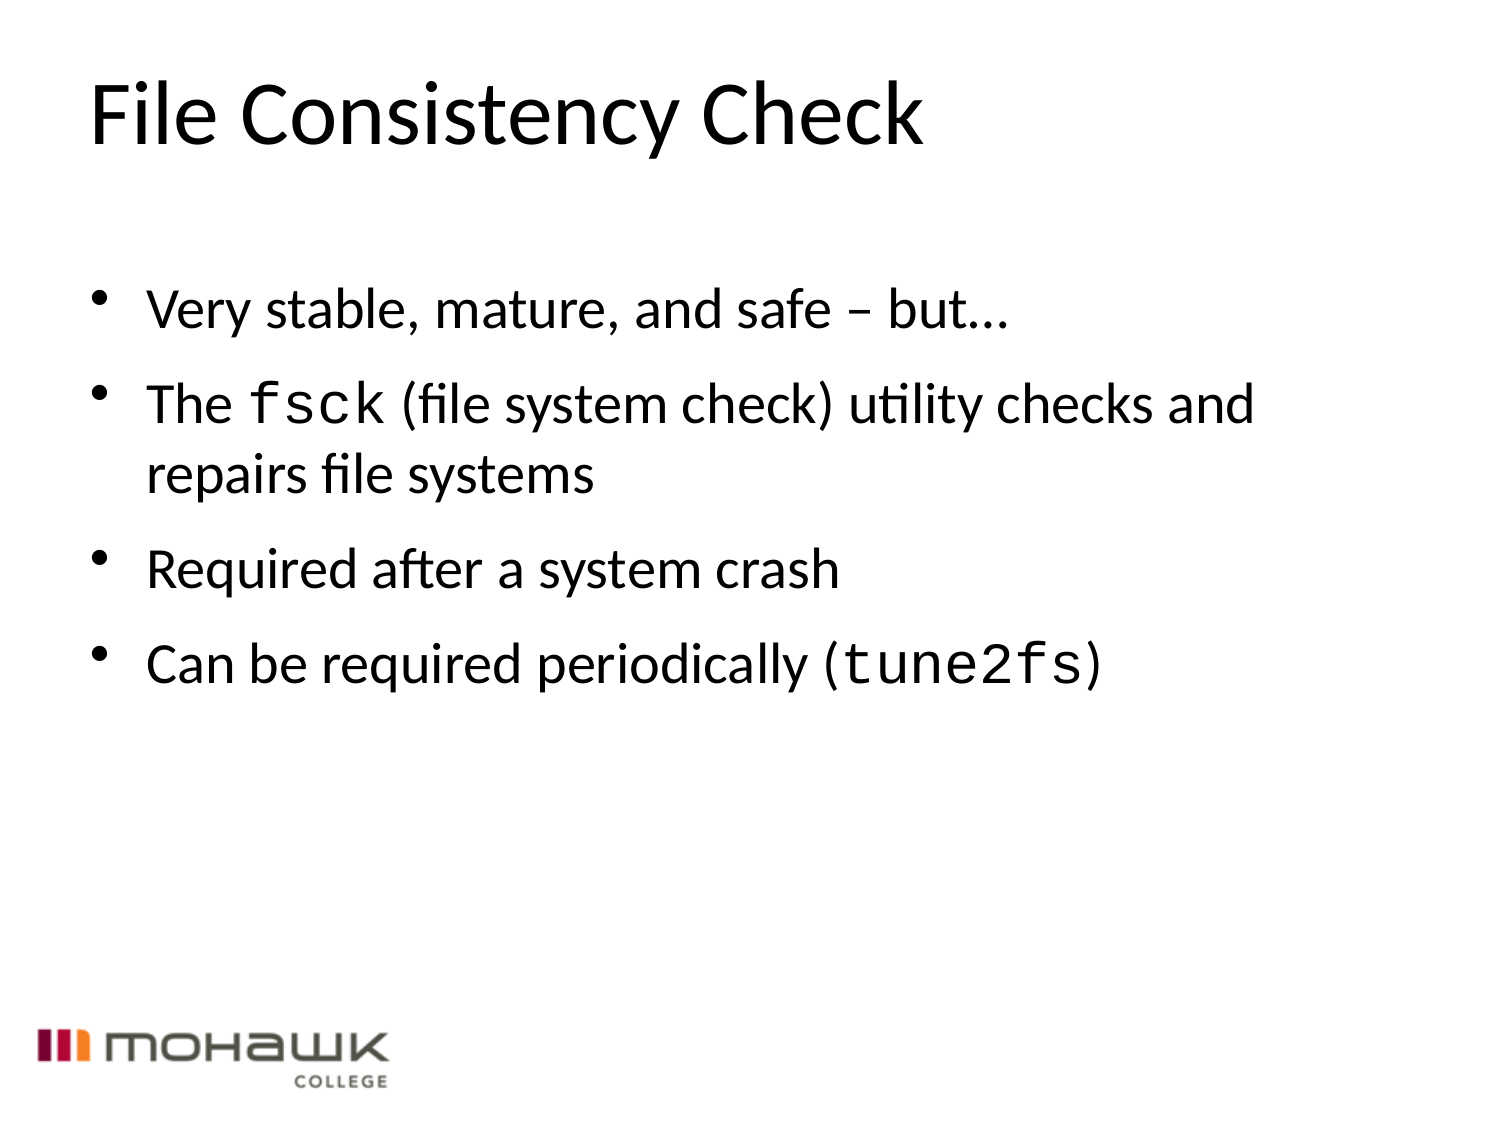

# File Consistency Check
Very stable, mature, and safe – but…
The fsck (file system check) utility checks and repairs file systems
Required after a system crash
Can be required periodically (tune2fs)